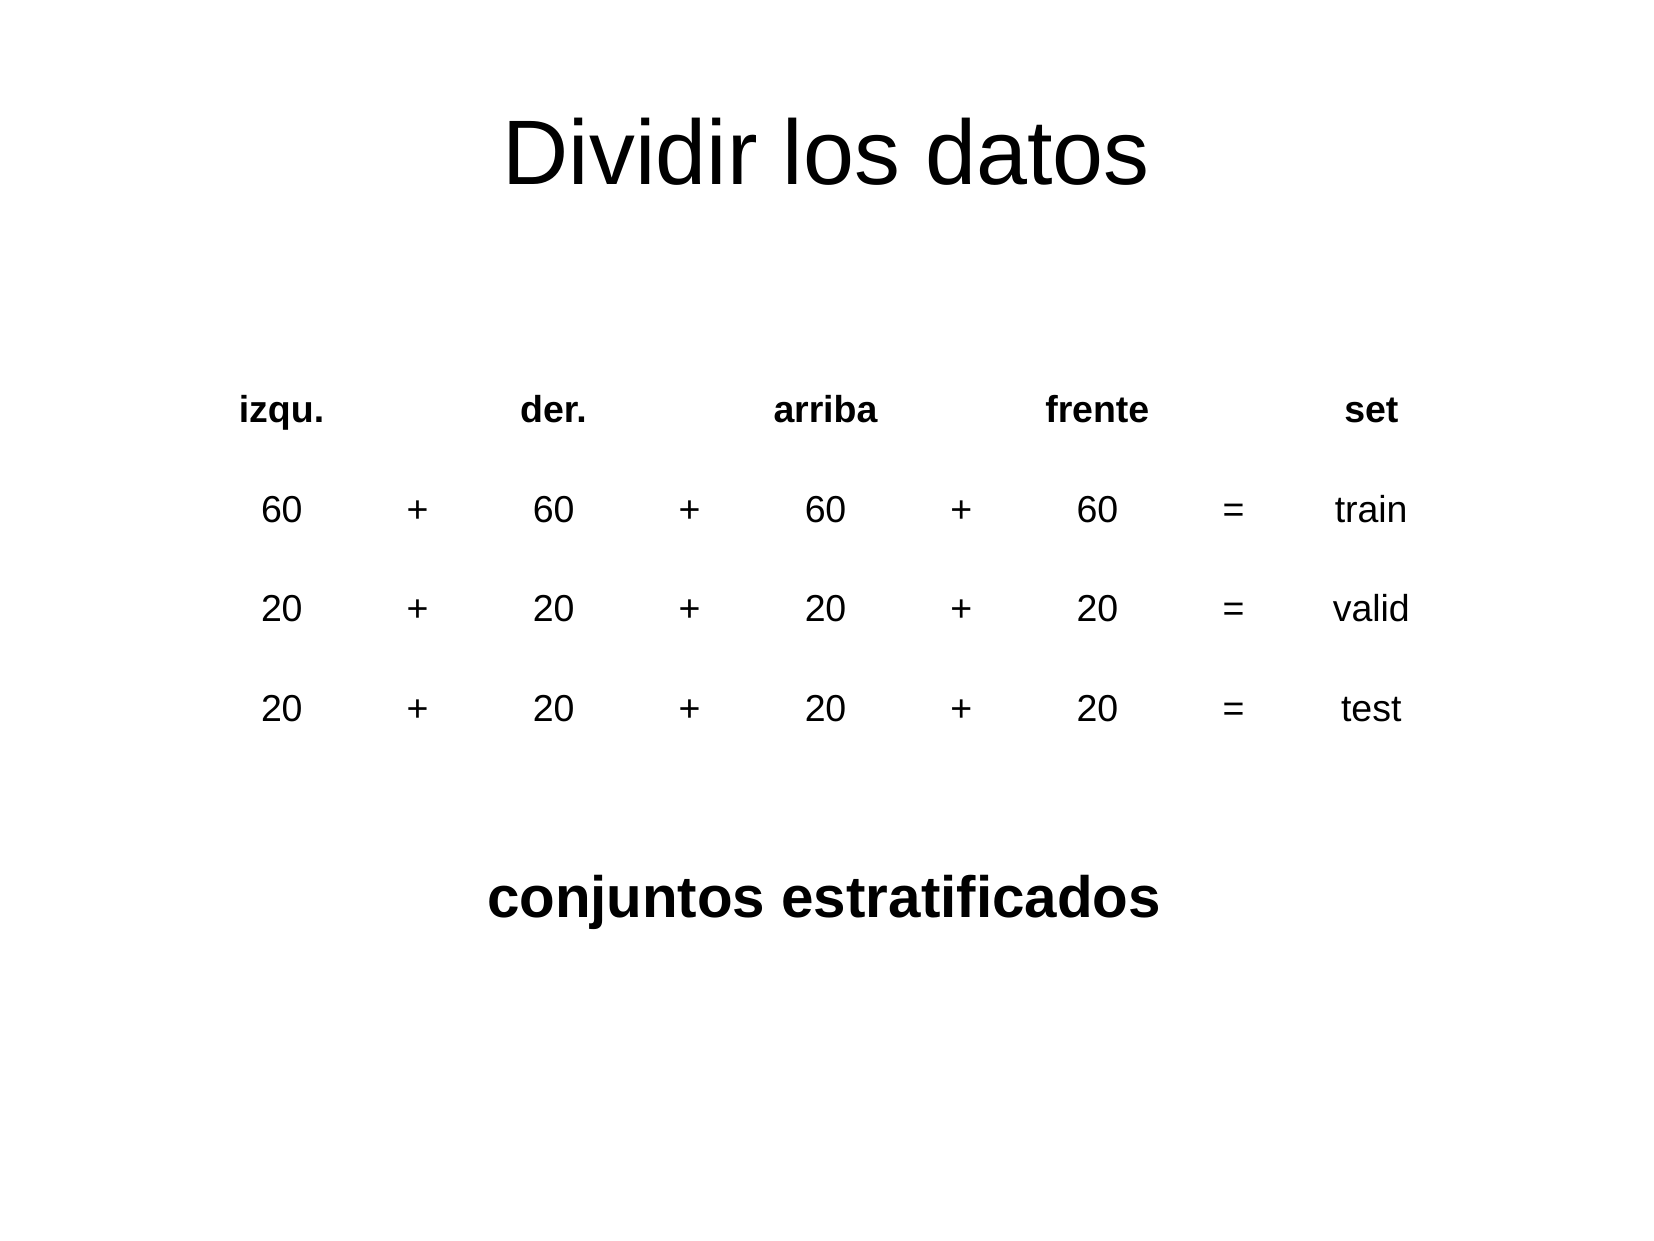

# Dividir los datos
| izqu. | | der. | | arriba | | frente | | set |
| --- | --- | --- | --- | --- | --- | --- | --- | --- |
| 60 | + | 60 | + | 60 | + | 60 | = | train |
| 20 | + | 20 | + | 20 | + | 20 | = | valid |
| 20 | + | 20 | + | 20 | + | 20 | = | test |
conjuntos estratificados